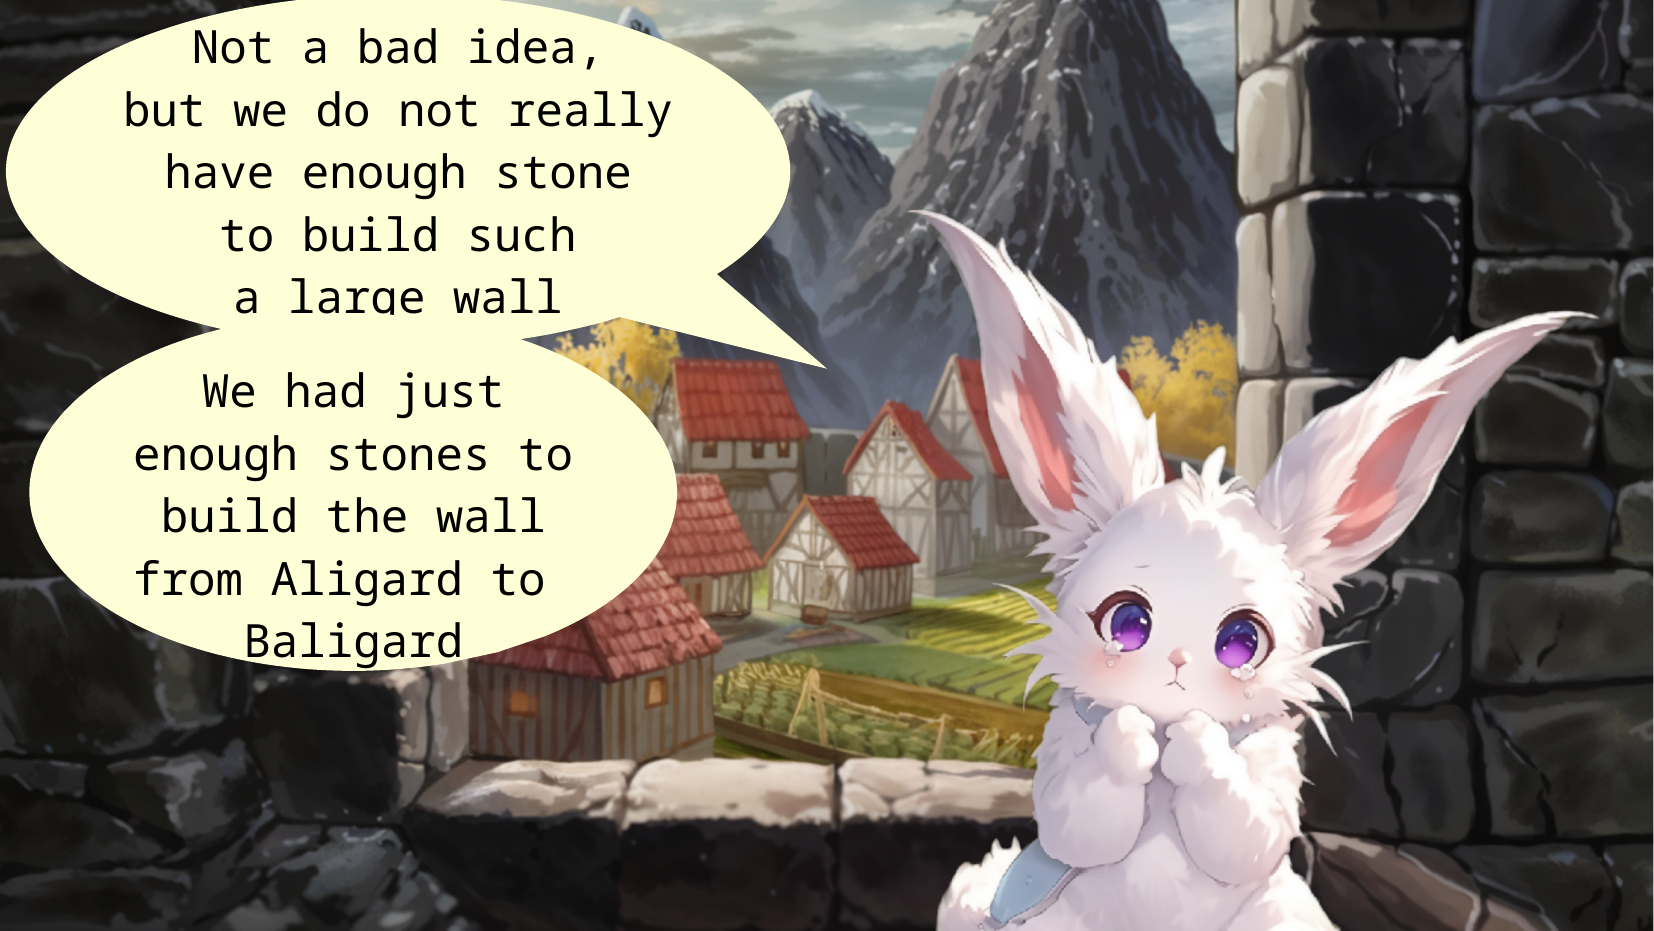

Not a bad idea,
but we do not really have enough stone
to build such
a large wall
We had just enough stones to build the wall from Aligard to Baligard